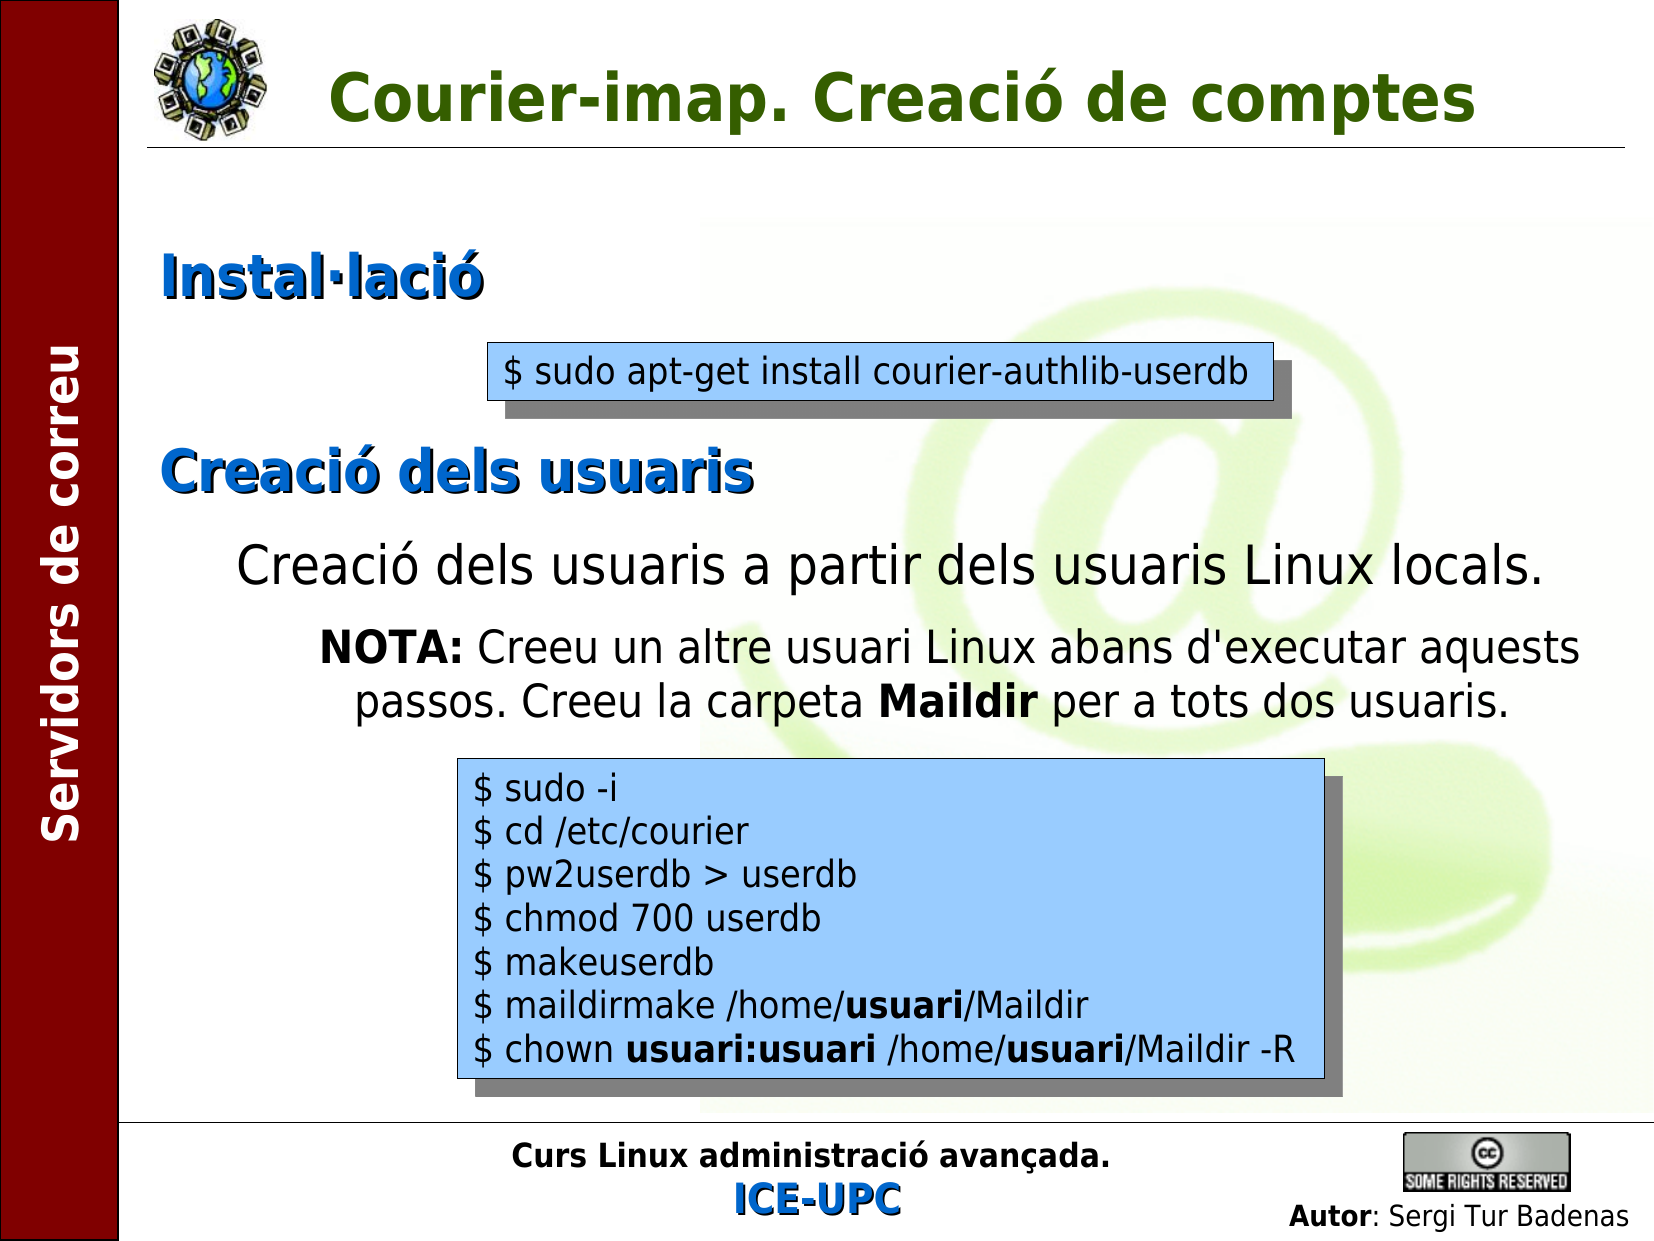

# Courier-imap. Creació de comptes
Instal·lació
Creació dels usuaris
Creació dels usuaris a partir dels usuaris Linux locals.
NOTA: Creeu un altre usuari Linux abans d'executar aquests passos. Creeu la carpeta Maildir per a tots dos usuaris.
$ sudo apt-get install courier-authlib-userdb
$ sudo -i
$ cd /etc/courier
$ pw2userdb > userdb
$ chmod 700 userdb
$ makeuserdb
$ maildirmake /home/usuari/Maildir
$ chown usuari:usuari /home/usuari/Maildir -R